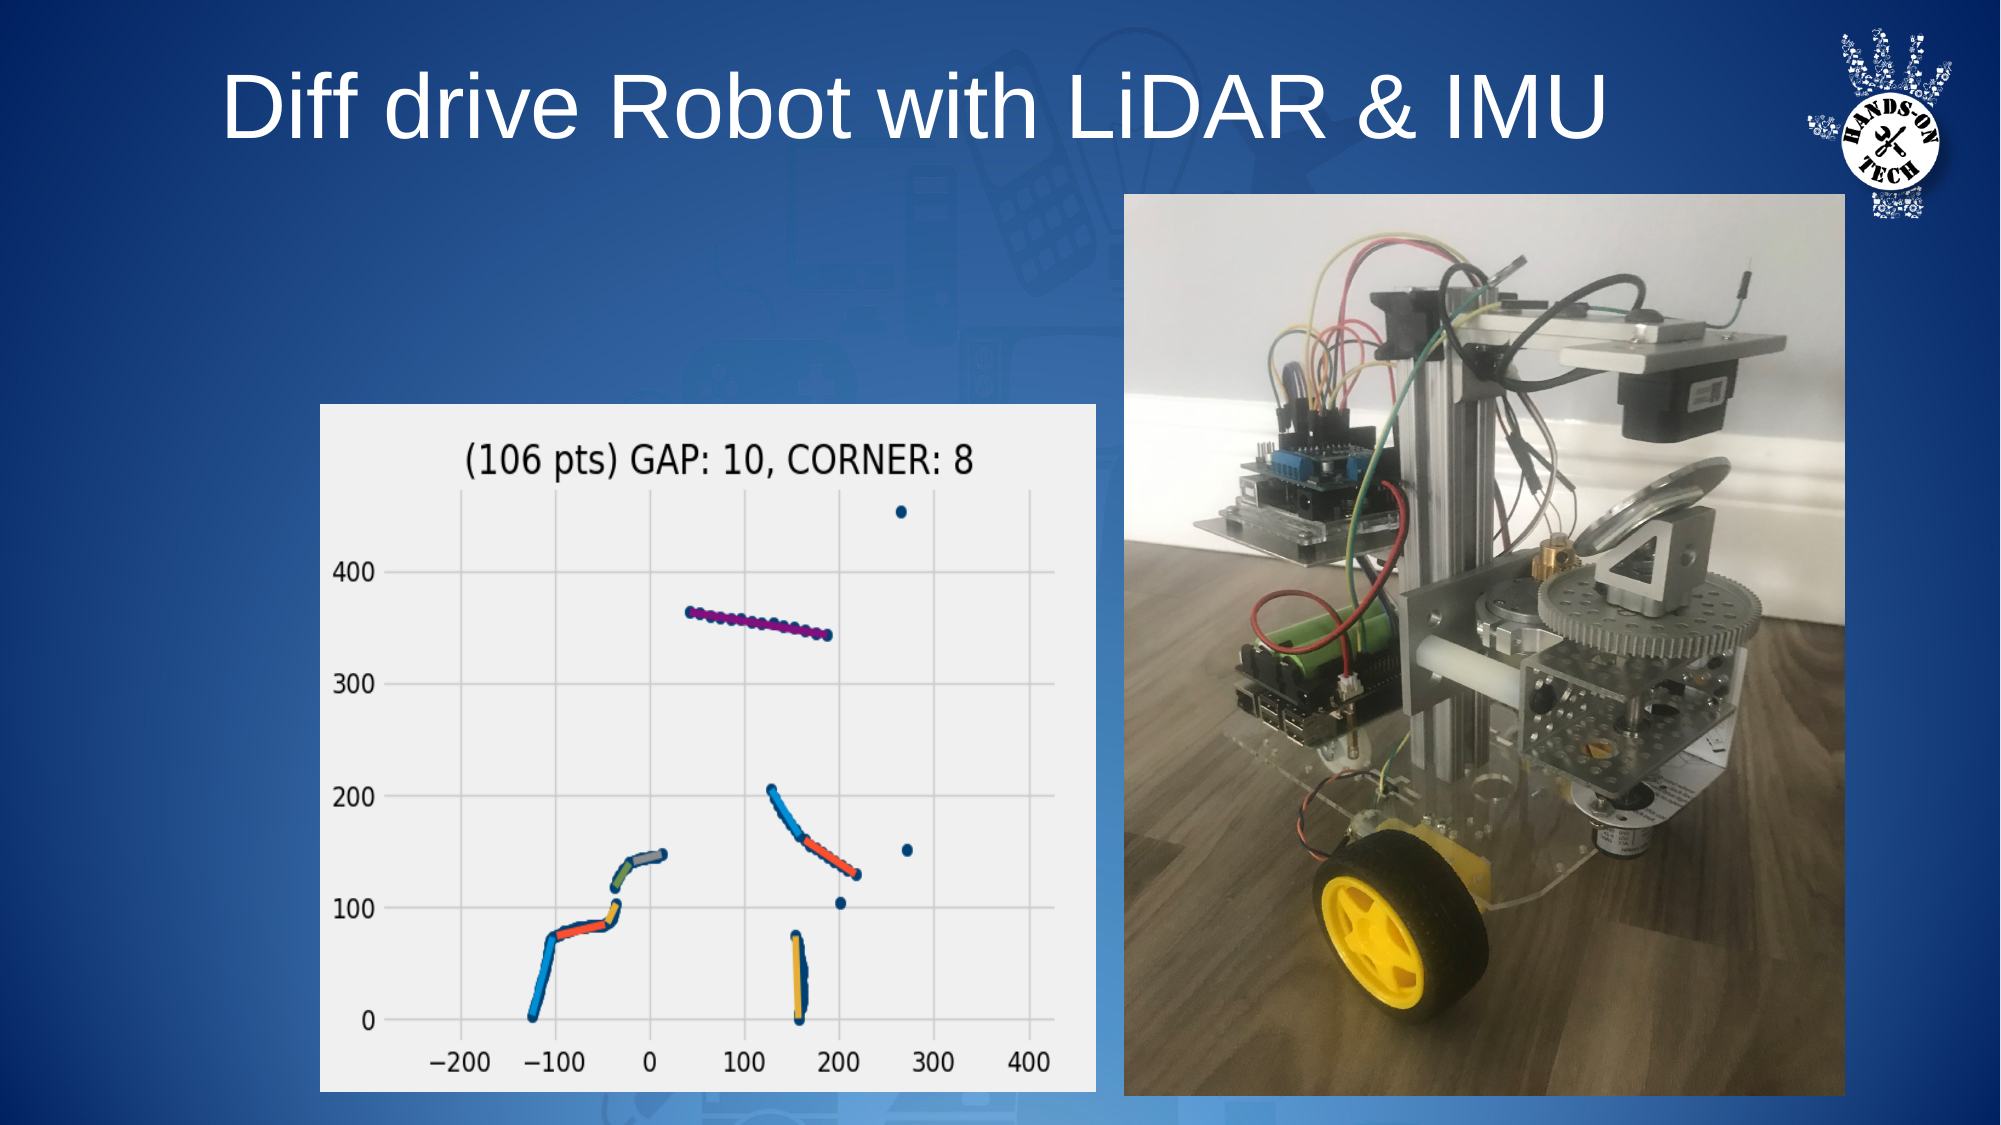

Diff drive Robot with LiDAR & IMU